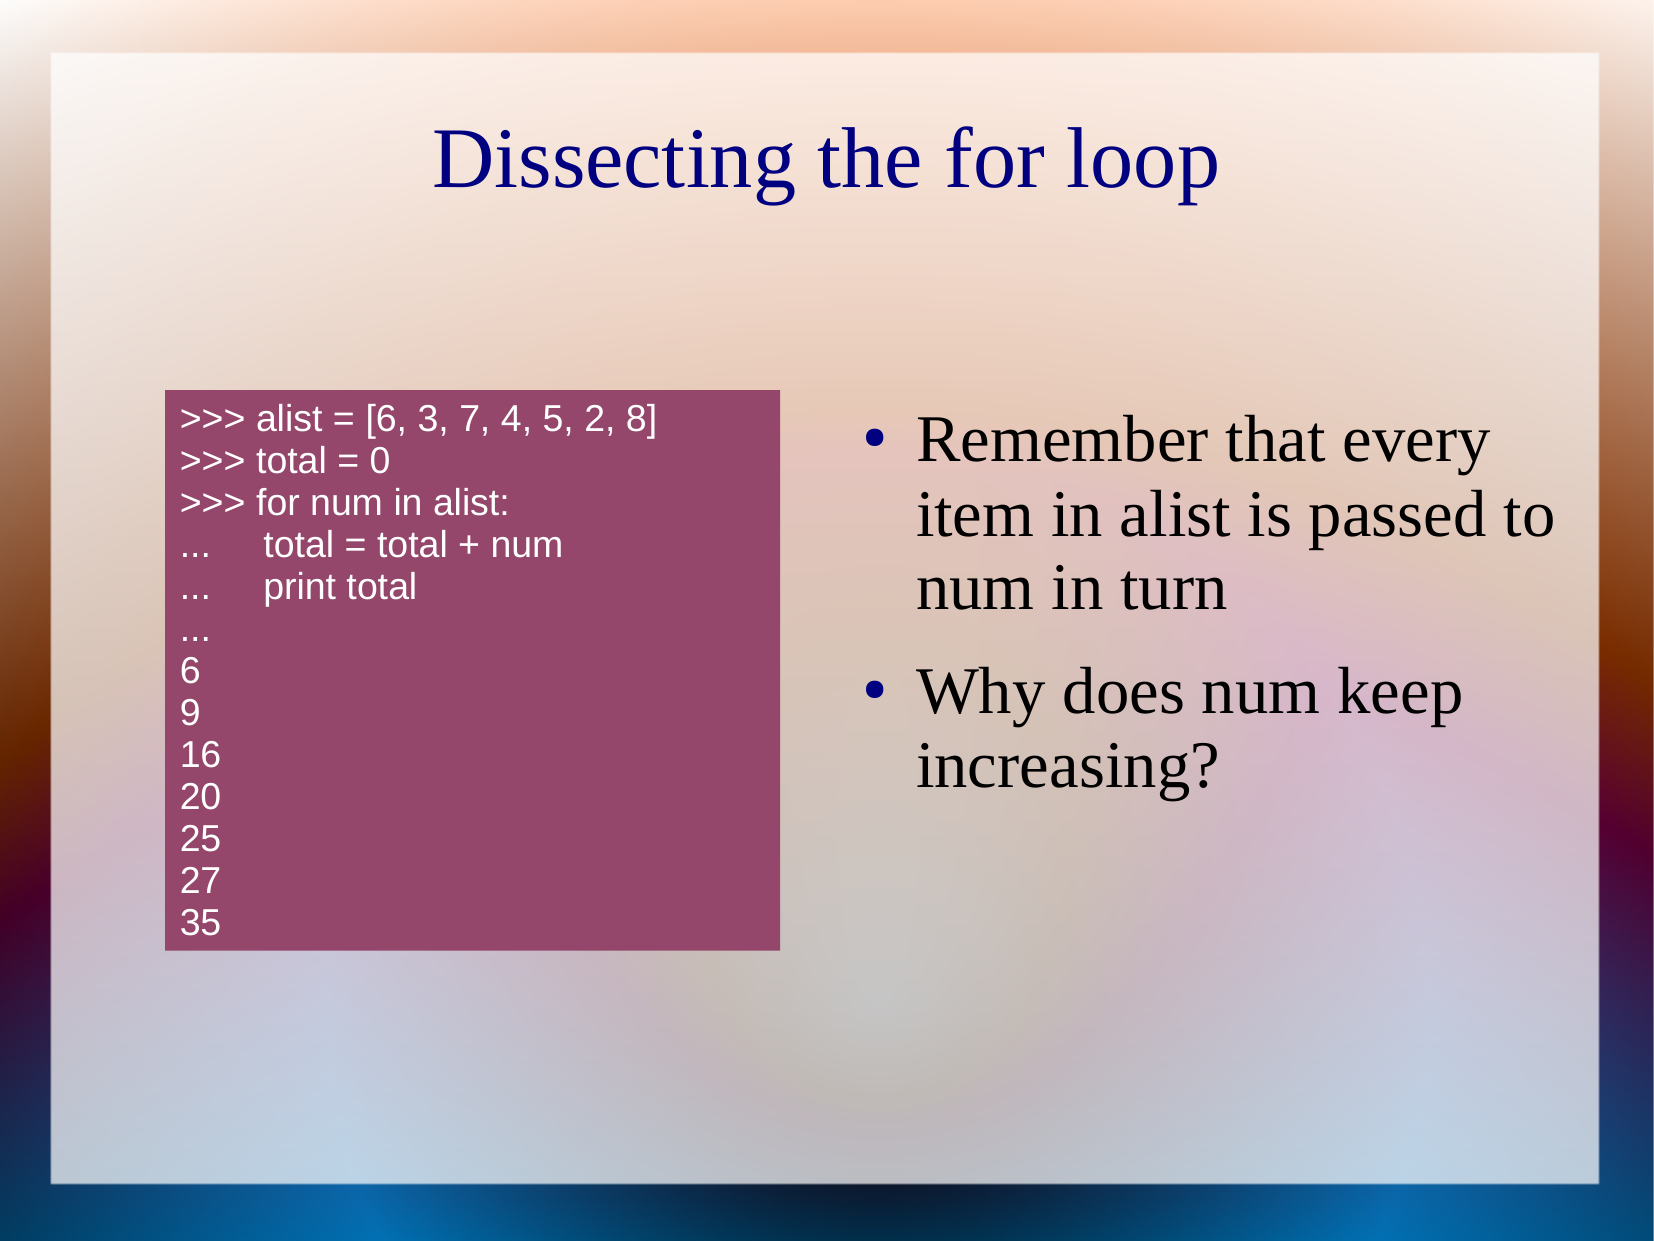

# Dissecting the for loop
>>> alist = [6, 3, 7, 4, 5, 2, 8]
>>> total = 0
>>> for num in alist:
... total = total + num
... print total
...
6
9
16
20
25
27
35
Remember that every item in alist is passed to num in turn
Why does num keep increasing?